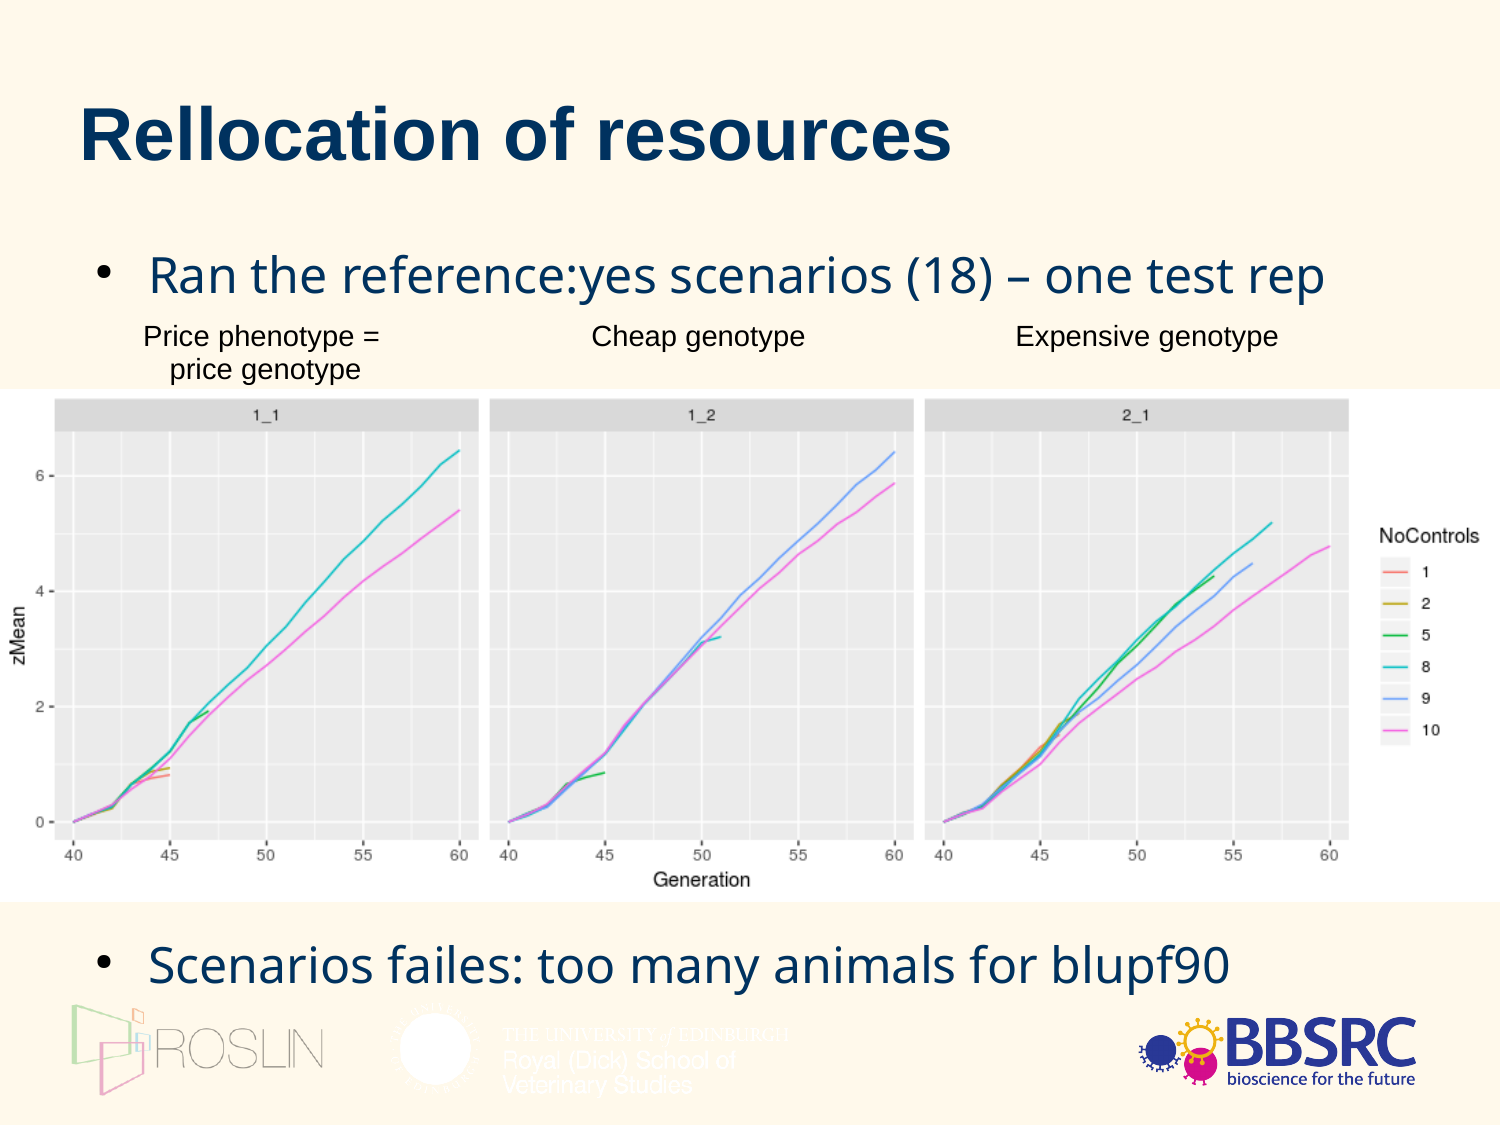

# Rellocation of resources
Ran the reference:yes scenarios (18) – one test rep
Scenarios failes: too many animals for blupf90
Price phenotype =
price genotype
Cheap genotype
Expensive genotype